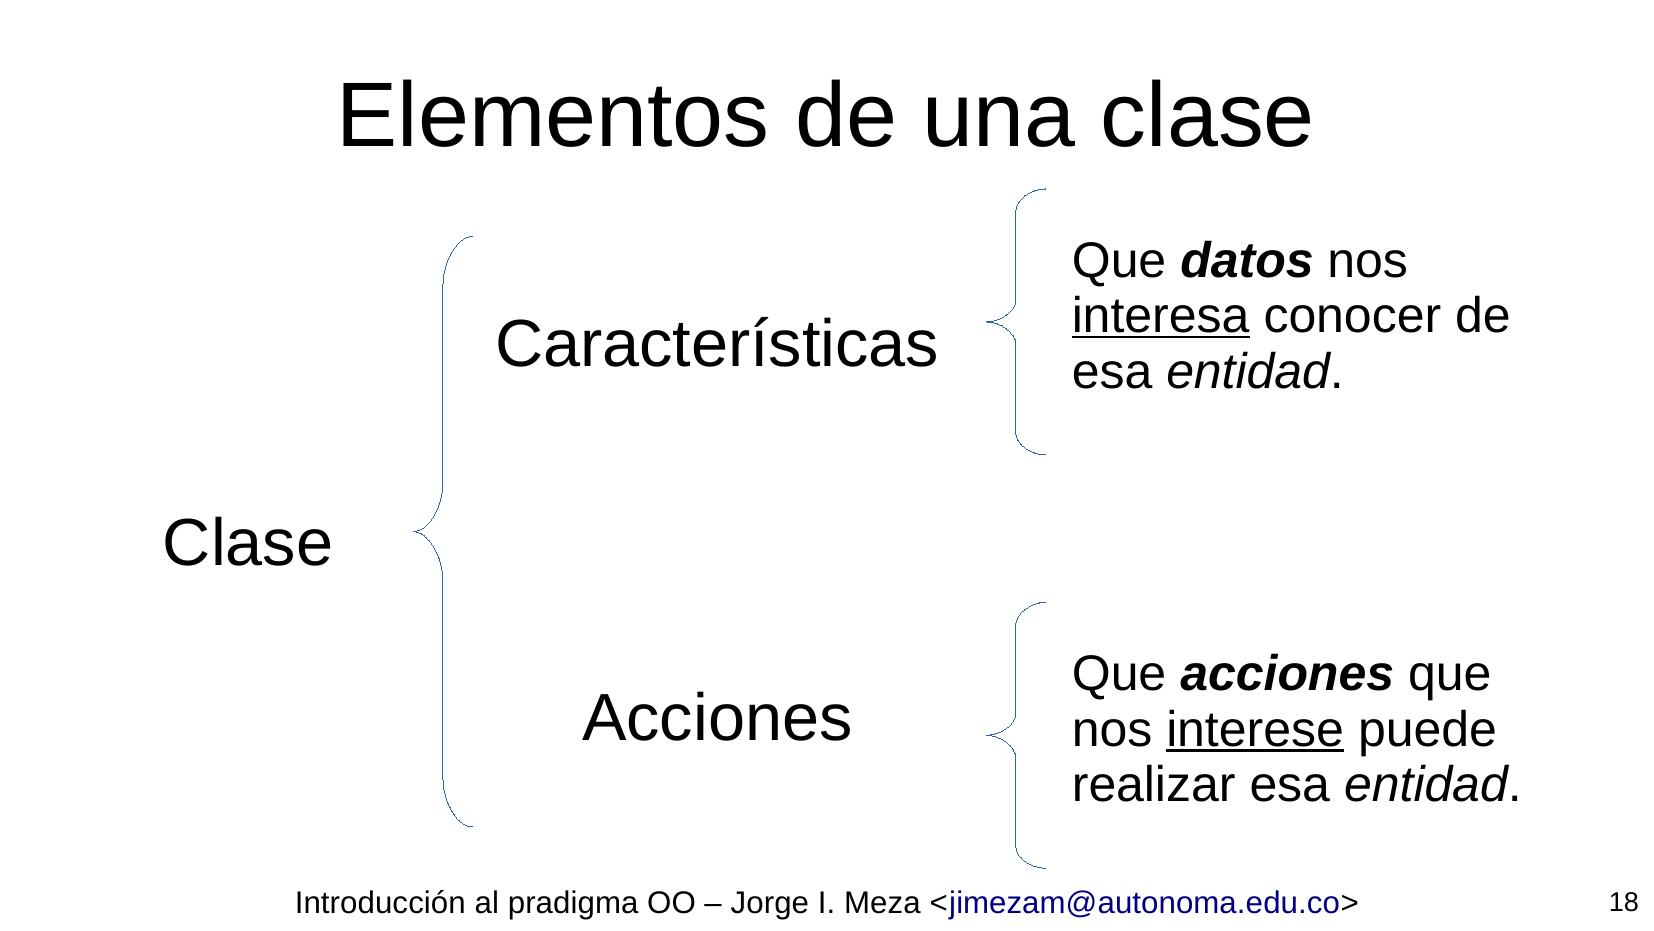

# Elementos de una clase
Características
Acciones
Clase
Que datos nos interesa conocer de esa entidad.
Que acciones que nos interese puede realizar esa entidad.